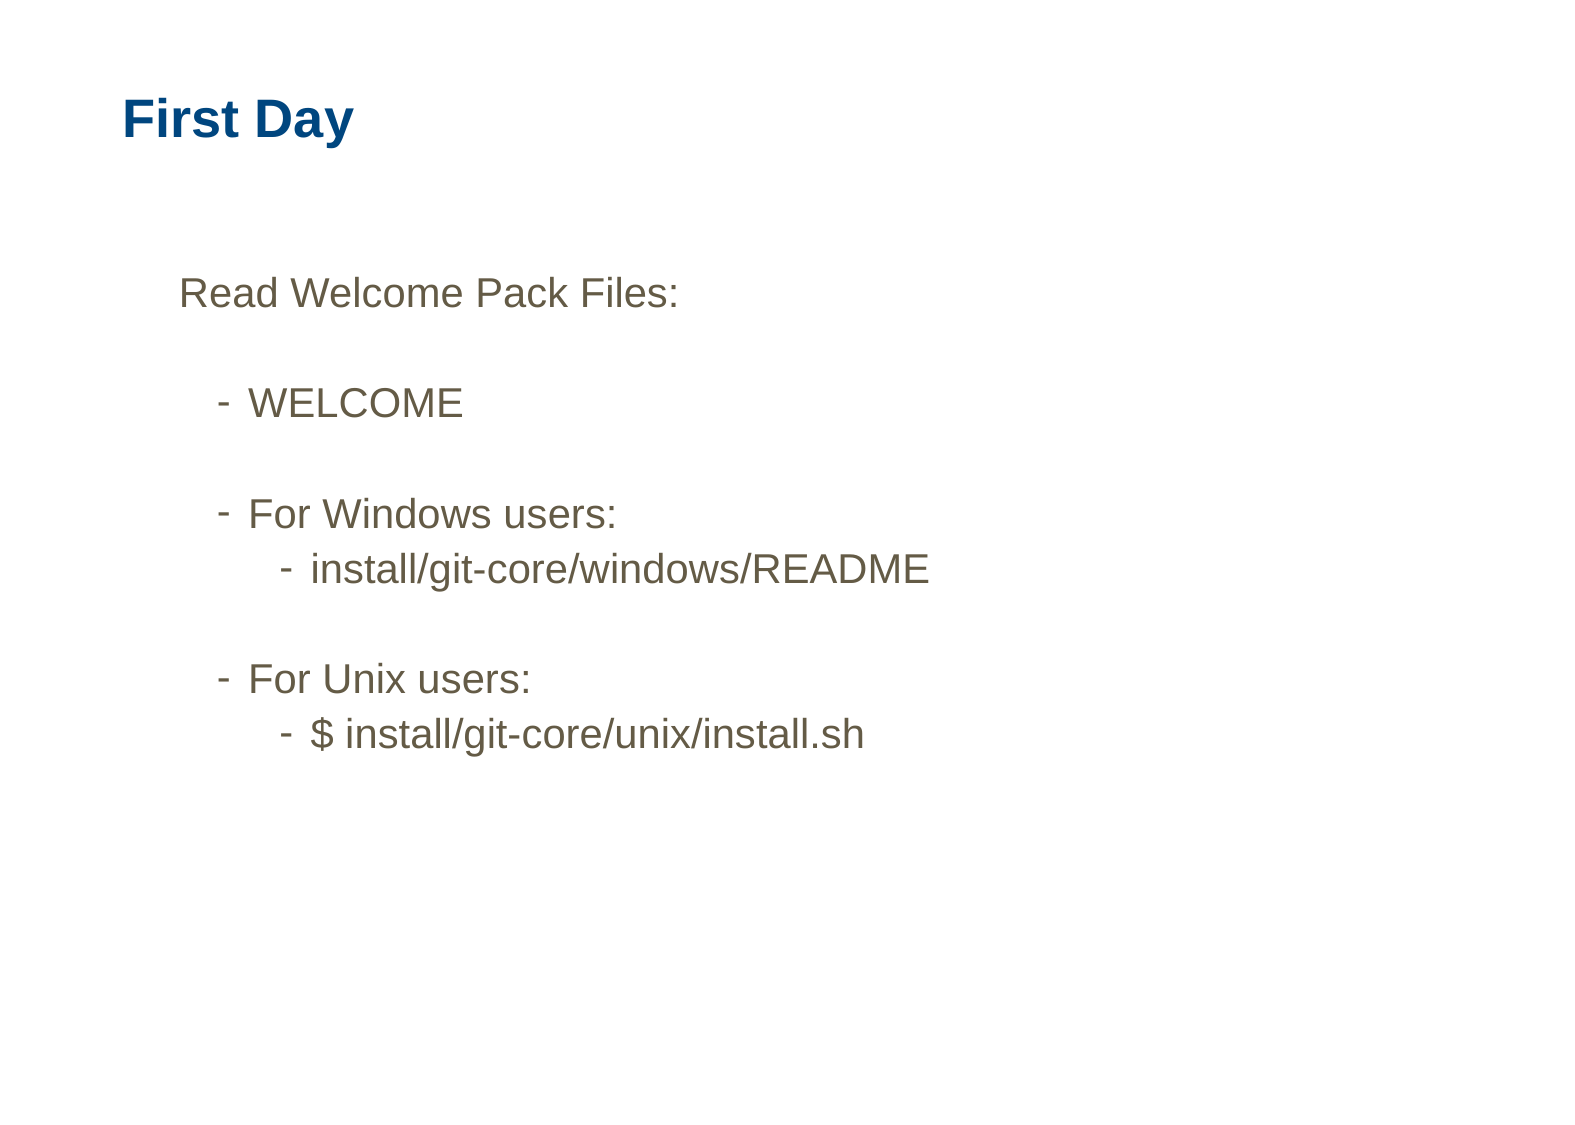

# First Day
Read Welcome Pack Files:
WELCOME
For Windows users:
install/git-core/windows/README
For Unix users:
$ install/git-core/unix/install.sh